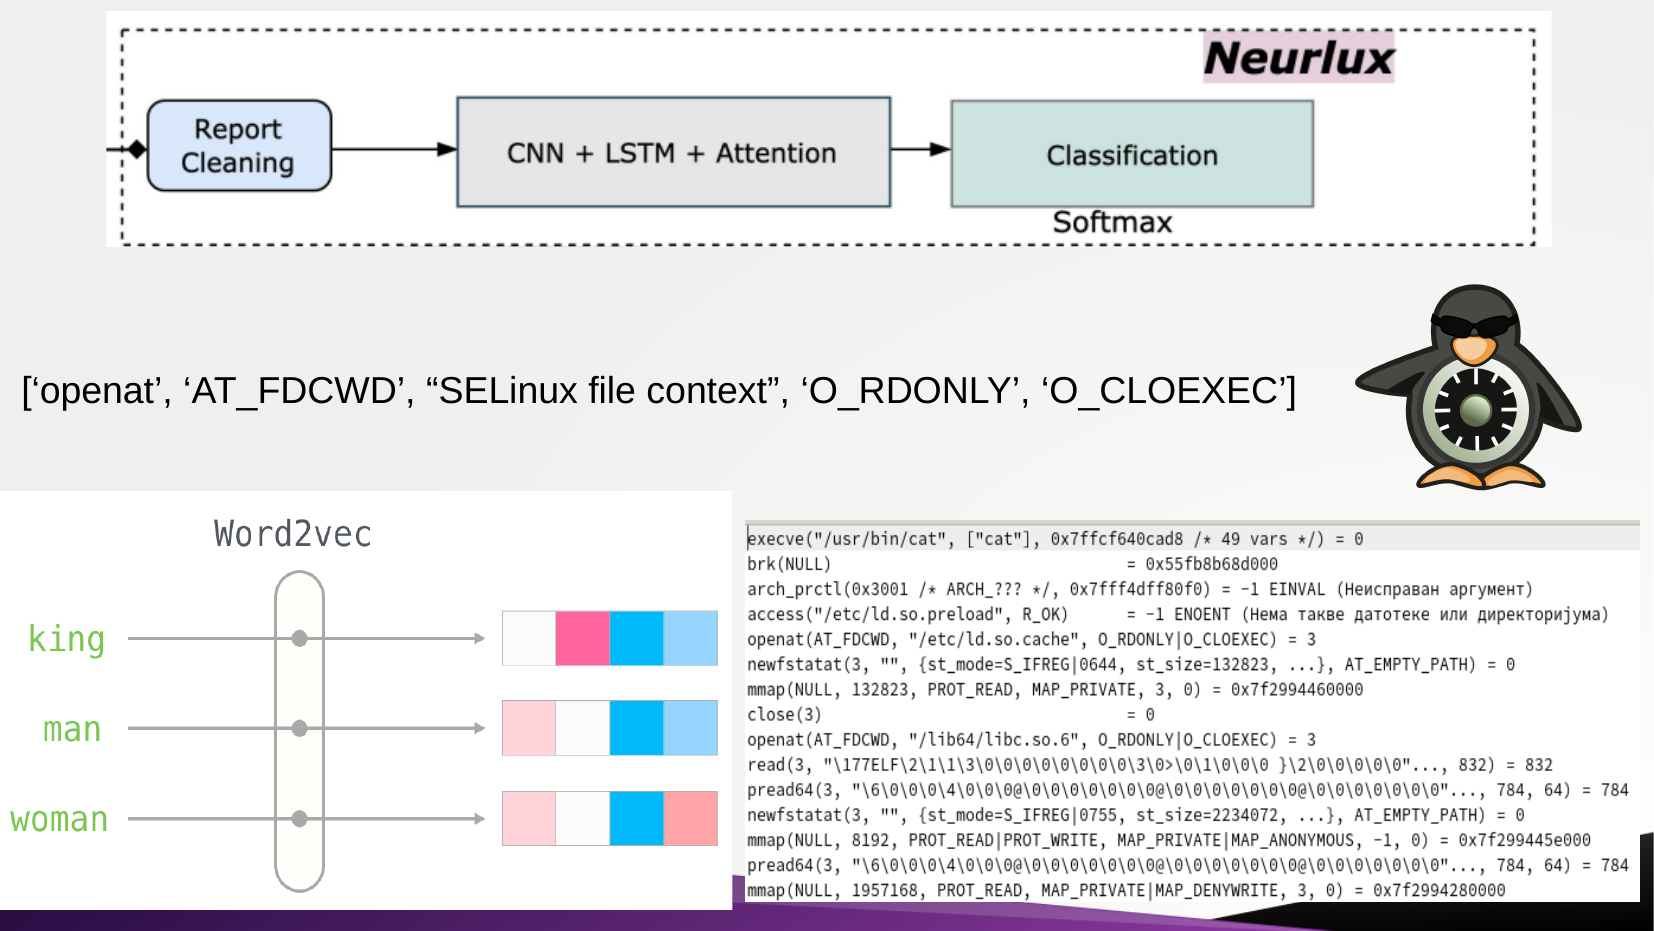

[‘openat’, ‘AT_FDCWD’, “SELinux file context”, ‘O_RDONLY’, ‘O_CLOEXEC’]